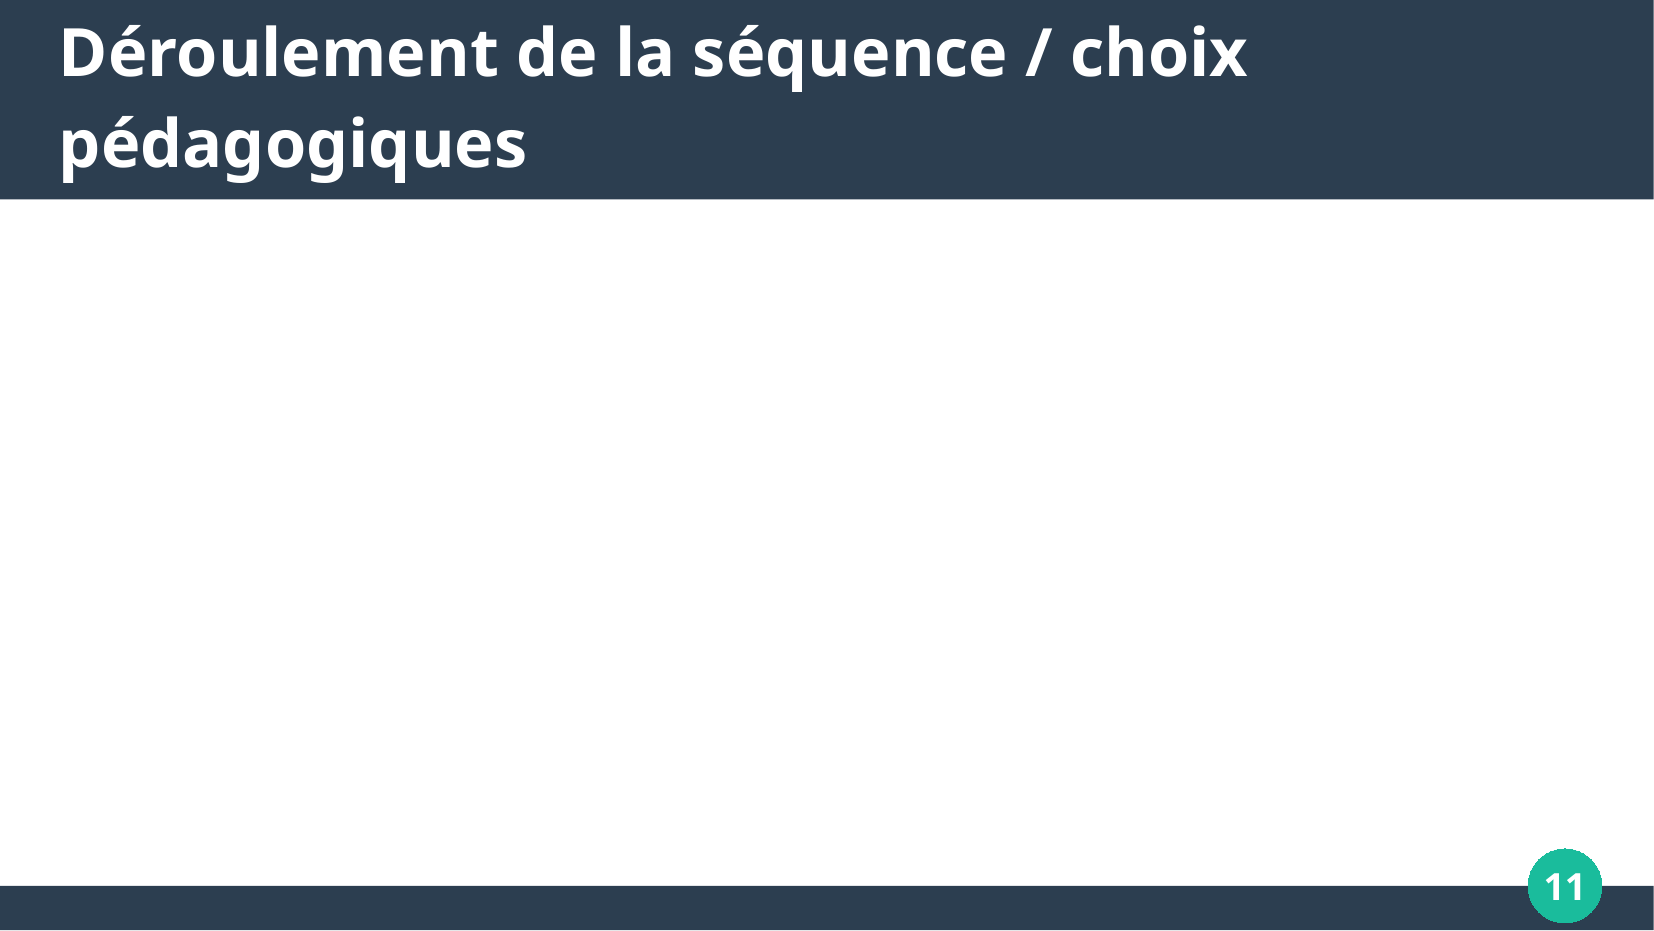

# Déroulement de la séquence / choix pédagogiques
11